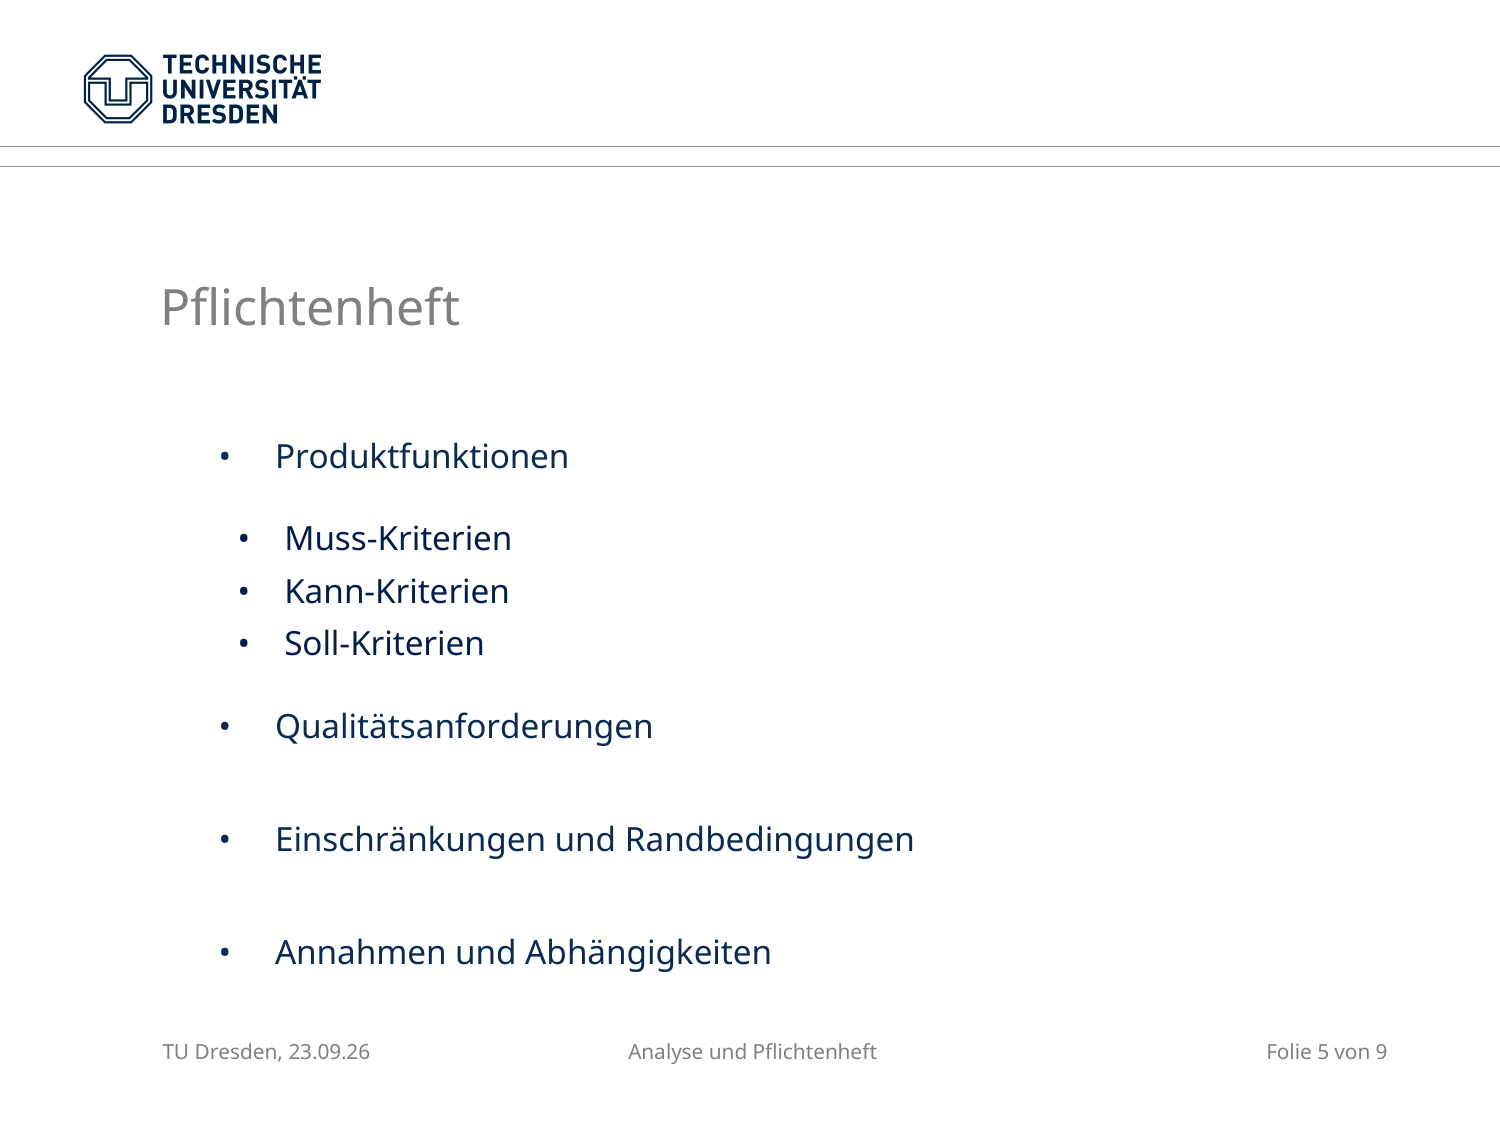

# Pflichtenheft
Produktfunktionen
Muss-Kriterien
Kann-Kriterien
Soll-Kriterien
Qualitätsanforderungen
Einschränkungen und Randbedingungen
Annahmen und Abhängigkeiten
5